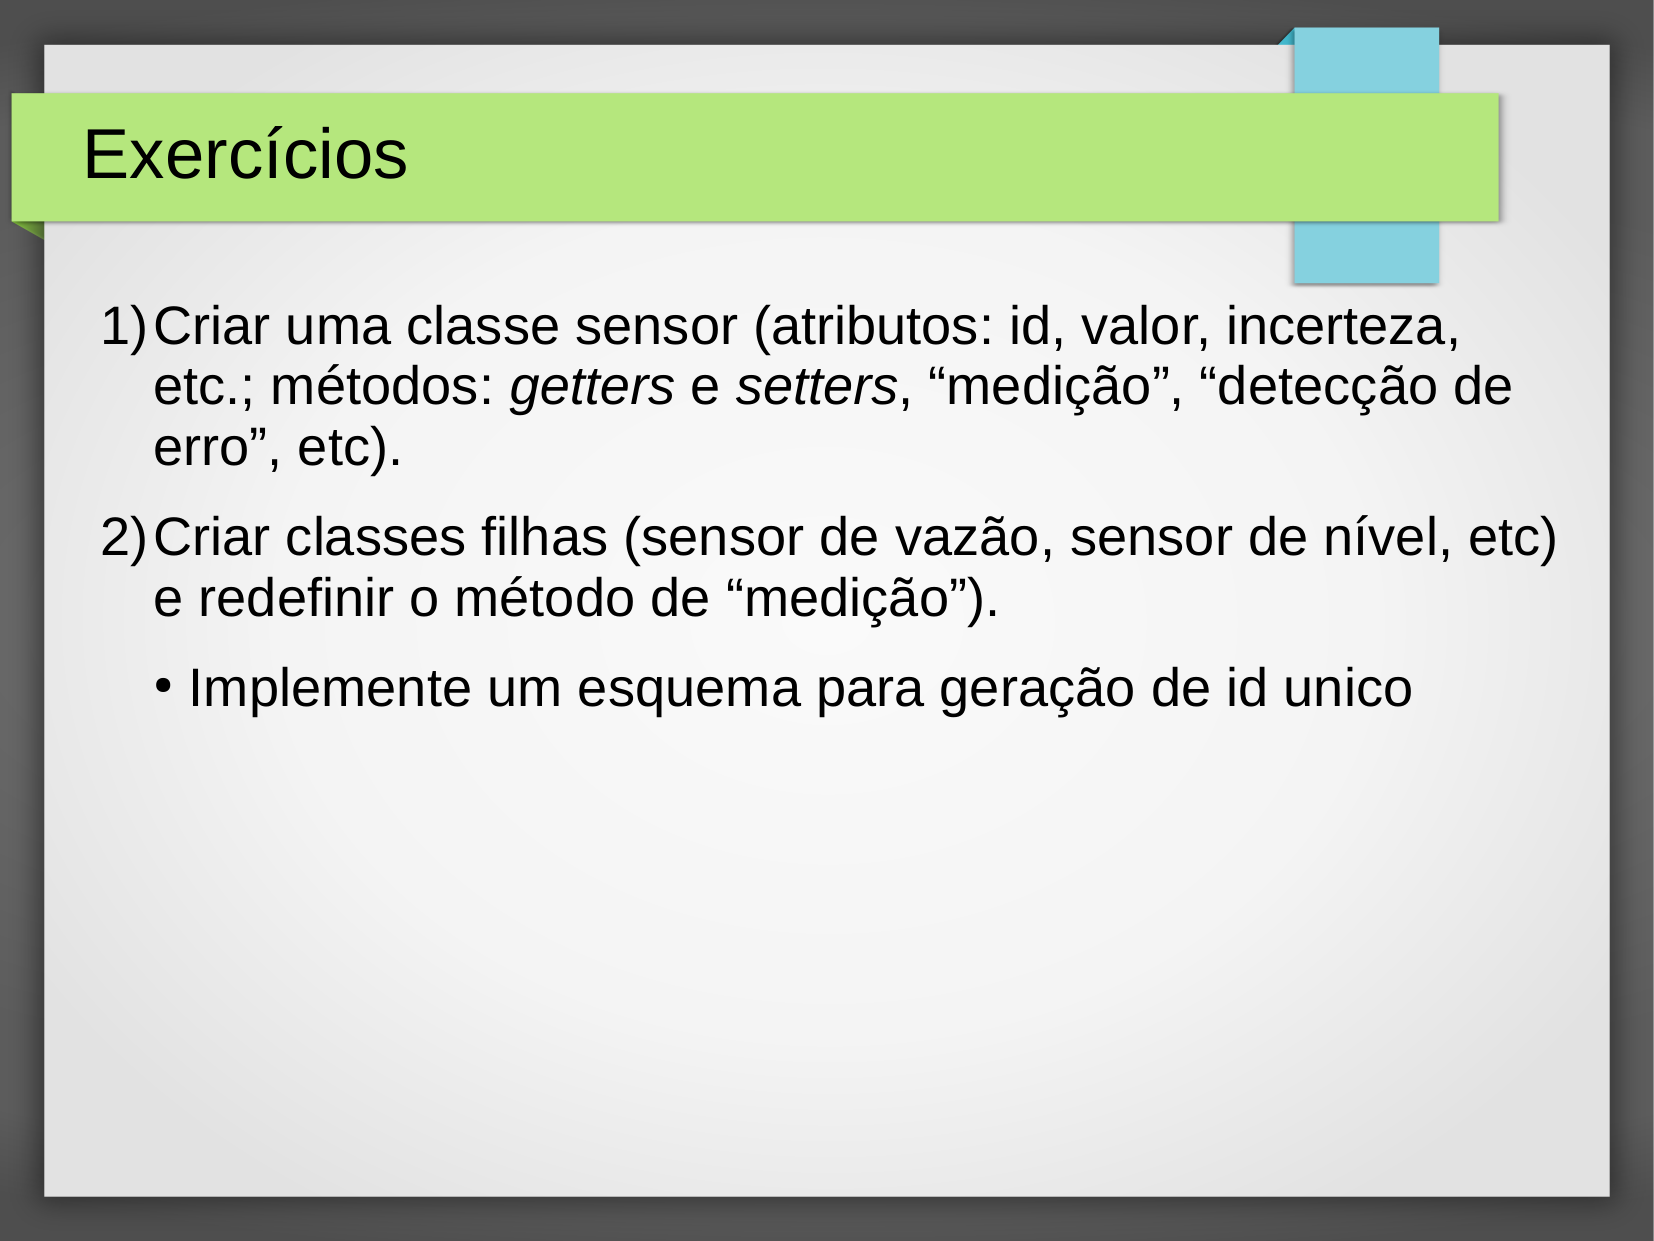

# Exercícios
Criar uma classe sensor (atributos: id, valor, incerteza, etc.; métodos: getters e setters, “medição”, “detecção de erro”, etc).
Criar classes filhas (sensor de vazão, sensor de nível, etc) e redefinir o método de “medição”).
Implemente um esquema para geração de id unico